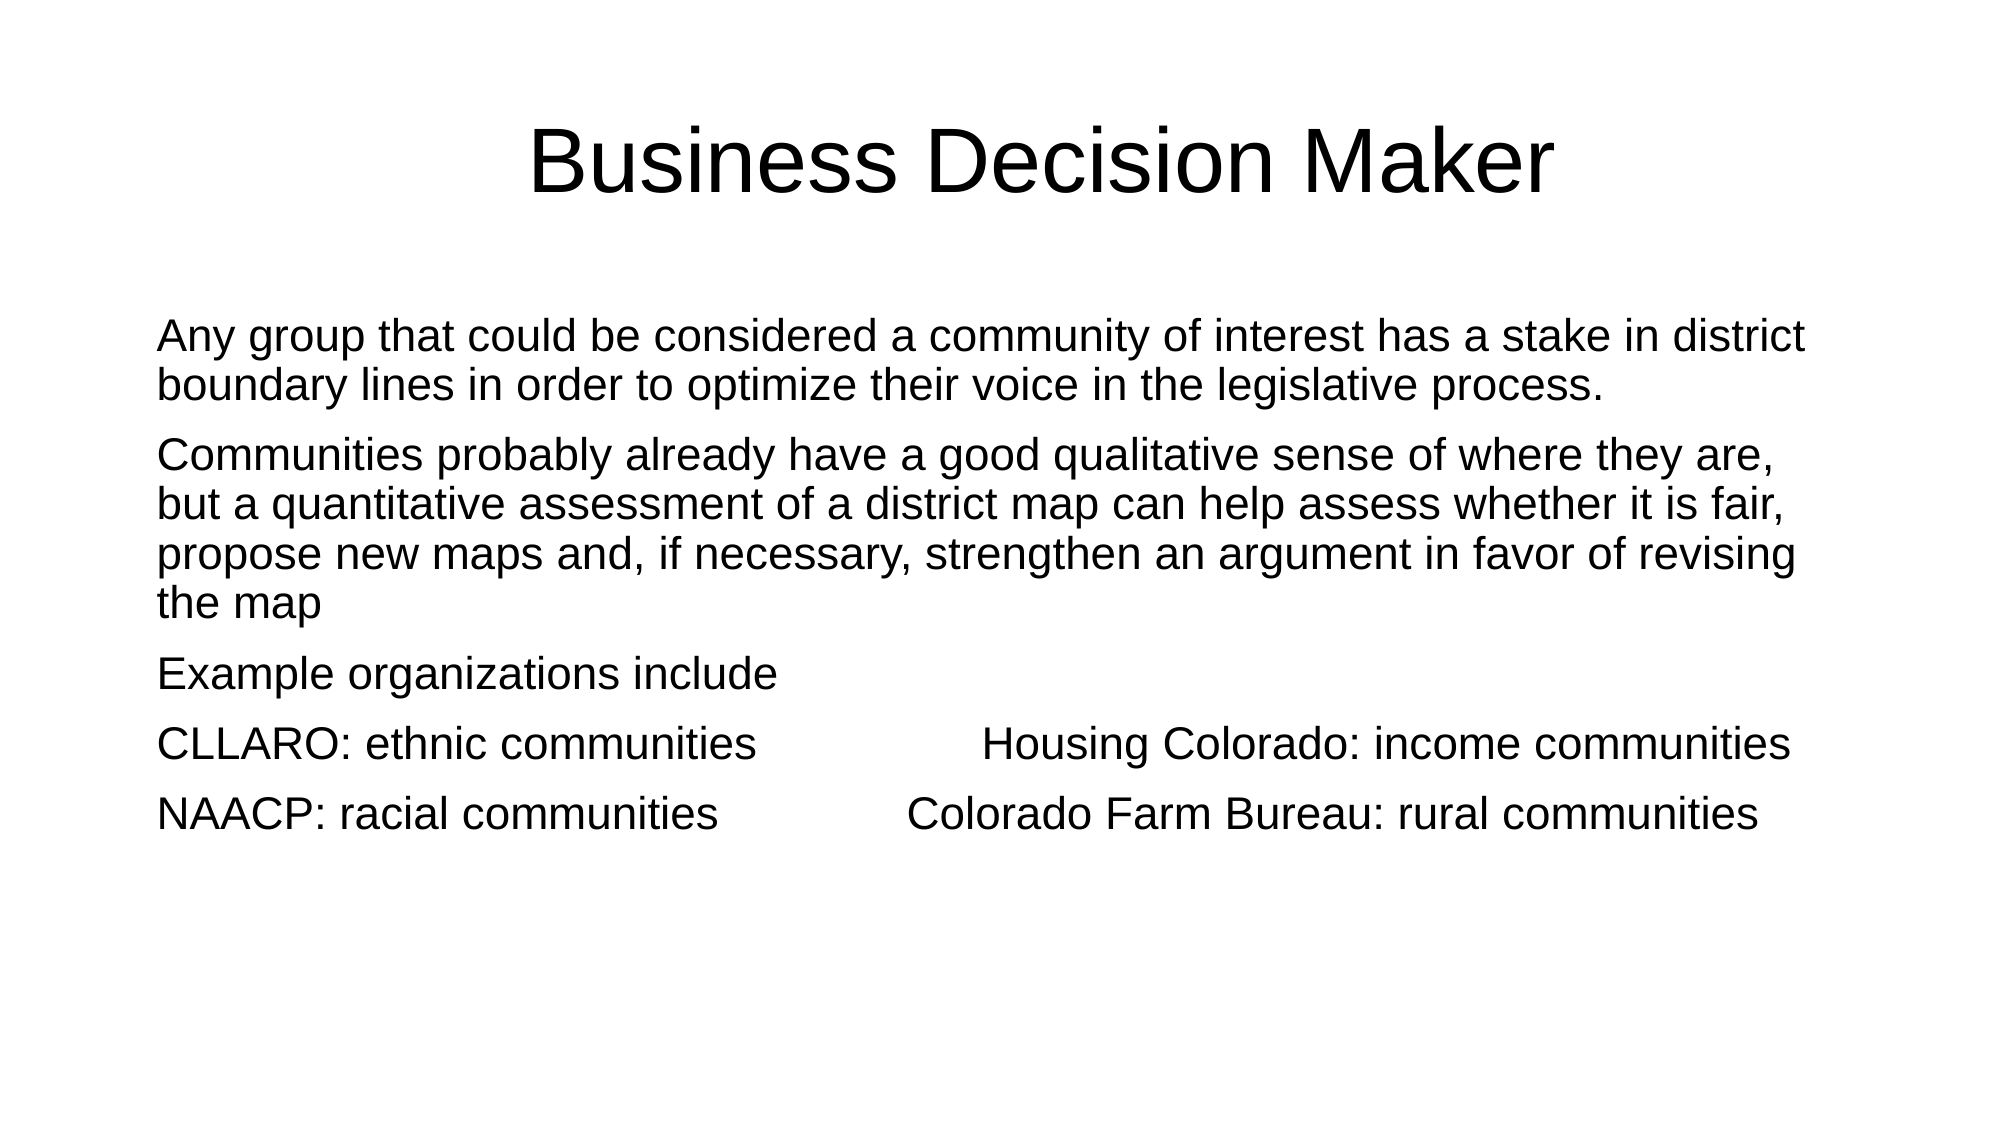

# Business Decision Maker
Any group that could be considered a community of interest has a stake in district boundary lines in order to optimize their voice in the legislative process.
Communities probably already have a good qualitative sense of where they are, but a quantitative assessment of a district map can help assess whether it is fair, propose new maps and, if necessary, strengthen an argument in favor of revising the map
Example organizations include
CLLARO: ethnic communities			Housing Colorado: income communities
NAACP: racial communities			Colorado Farm Bureau: rural communities